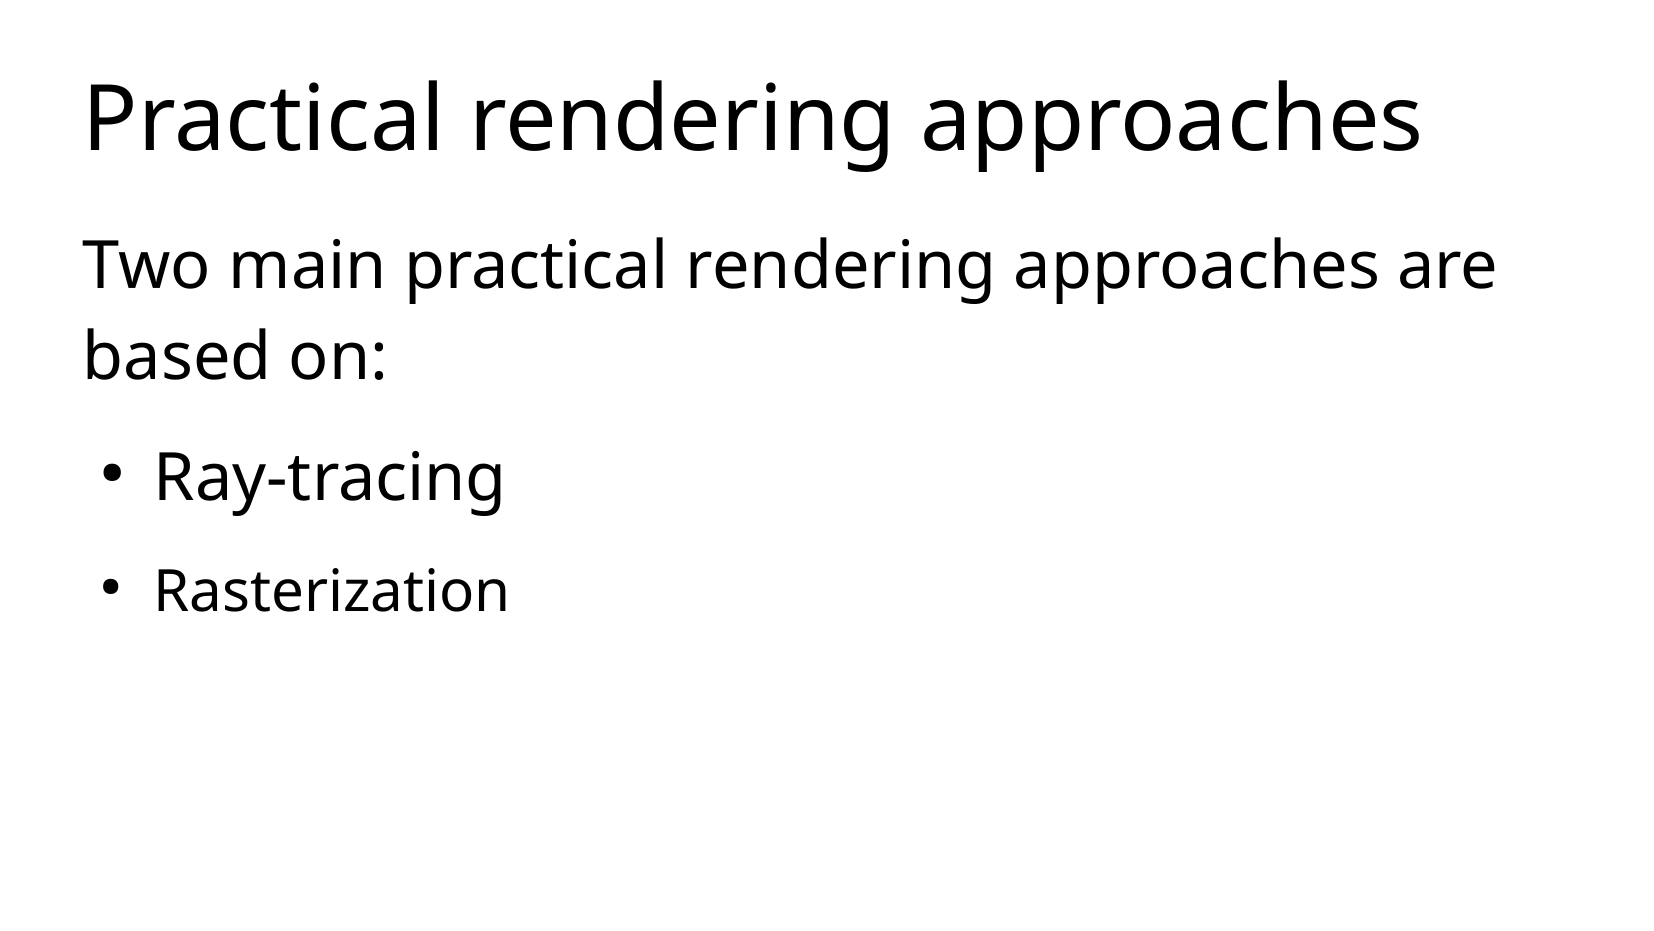

# Practical rendering approaches
Two main practical rendering approaches are based on:
Ray-tracing
Rasterization